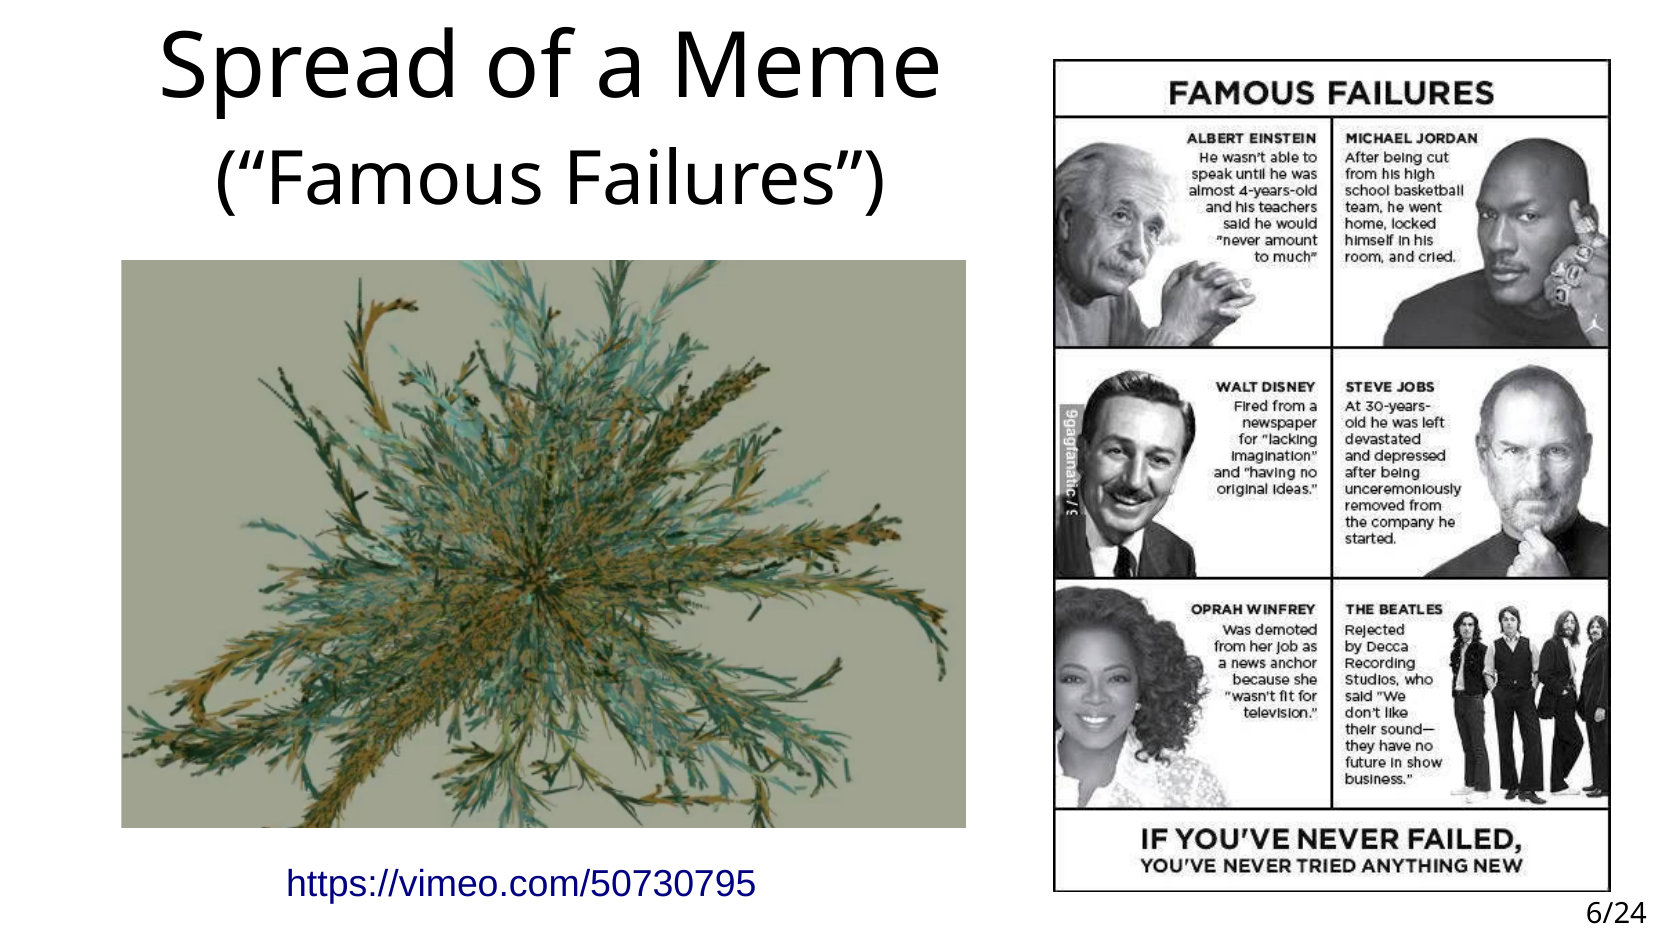

# Spread of a Meme (“Famous Failures”)
https://vimeo.com/50730795
6